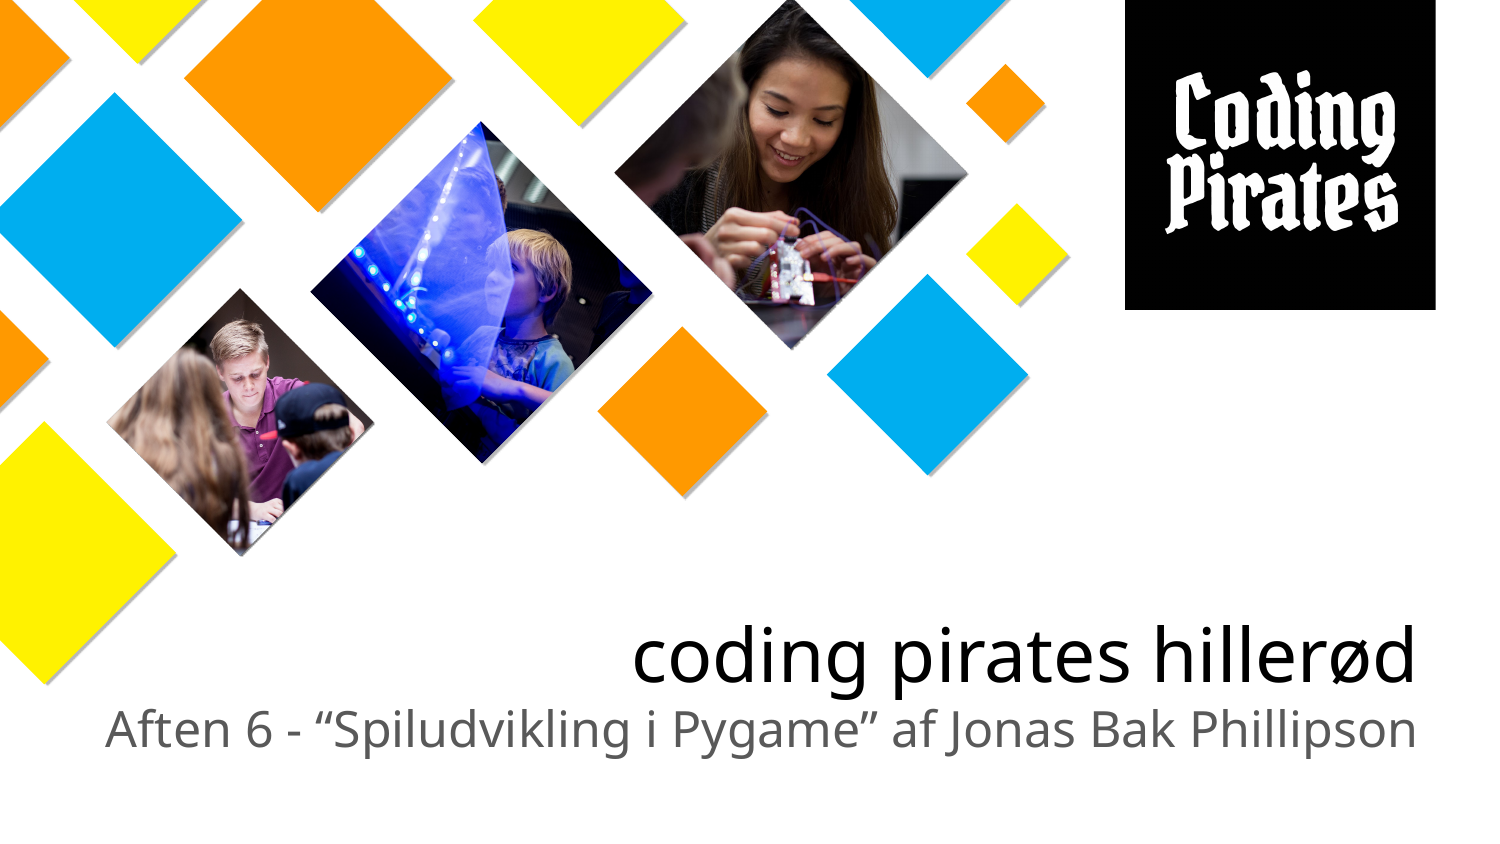

# coding pirates hillerød Aften 6 - “Spiludvikling i Pygame” af Jonas Bak Phillipson